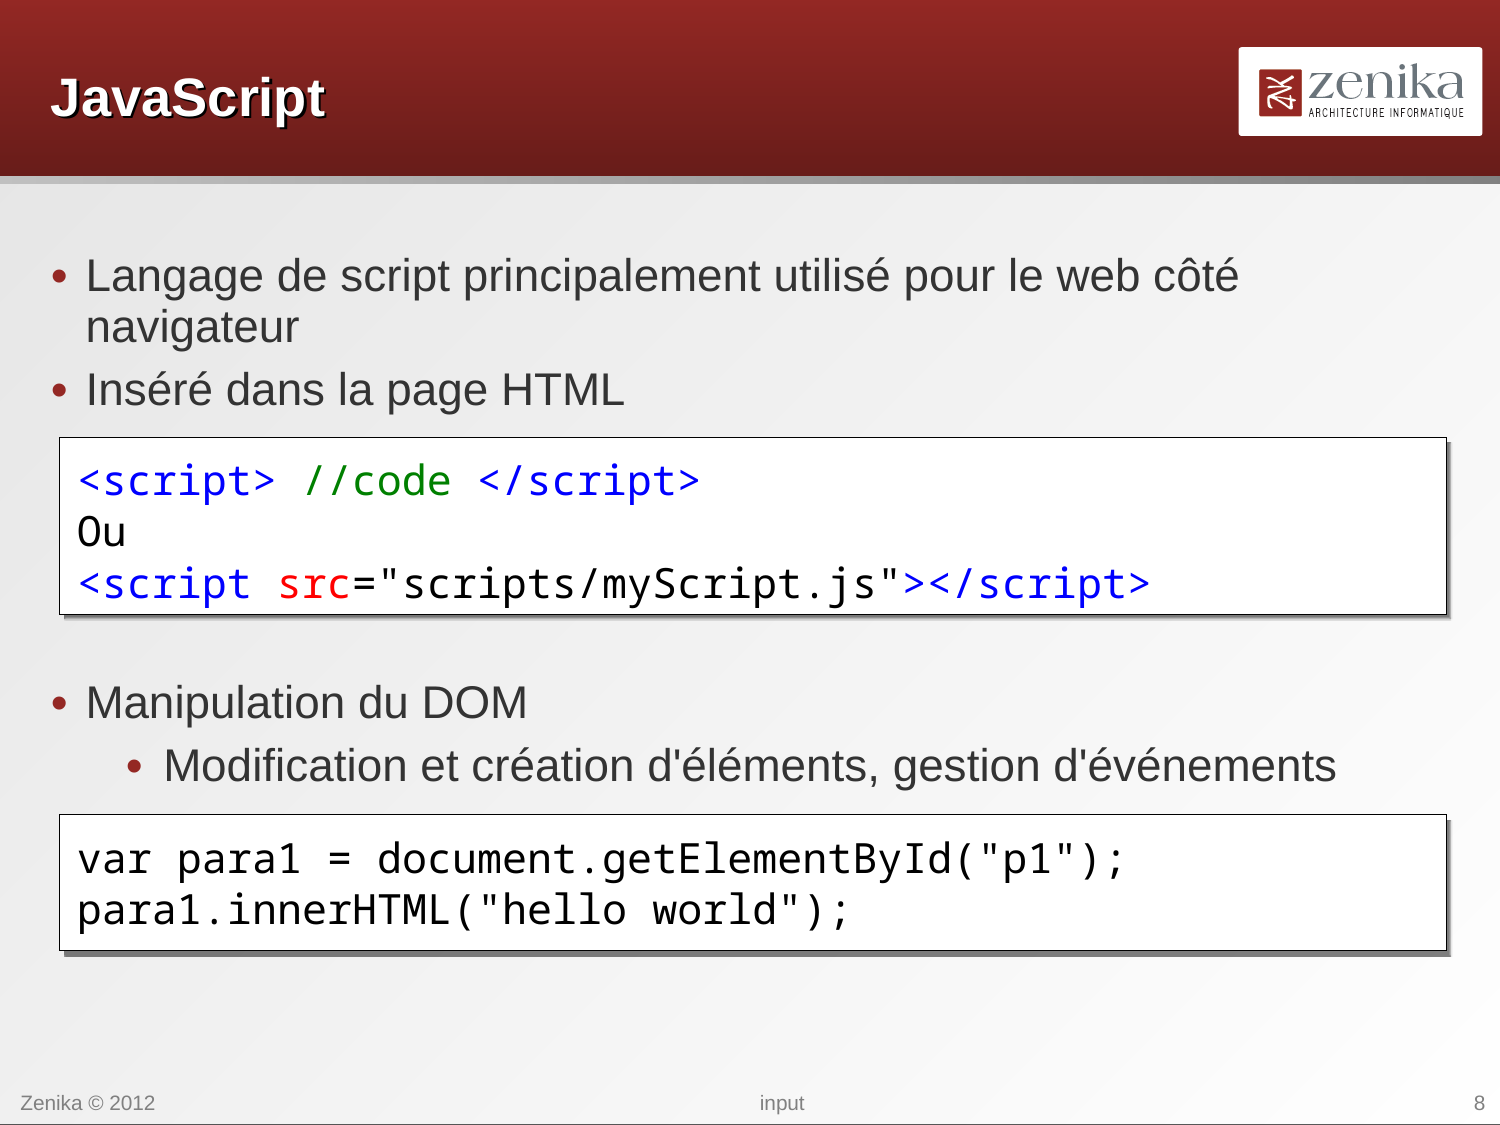

# JavaScript
Langage de script principalement utilisé pour le web côté navigateur
Inséré dans la page HTML
Manipulation du DOM
Modification et création d'éléments, gestion d'événements
<script> //code </script>
Ou
<script src="scripts/myScript.js"></script>
var para1 = document.getElementById("p1");
para1.innerHTML("hello world");